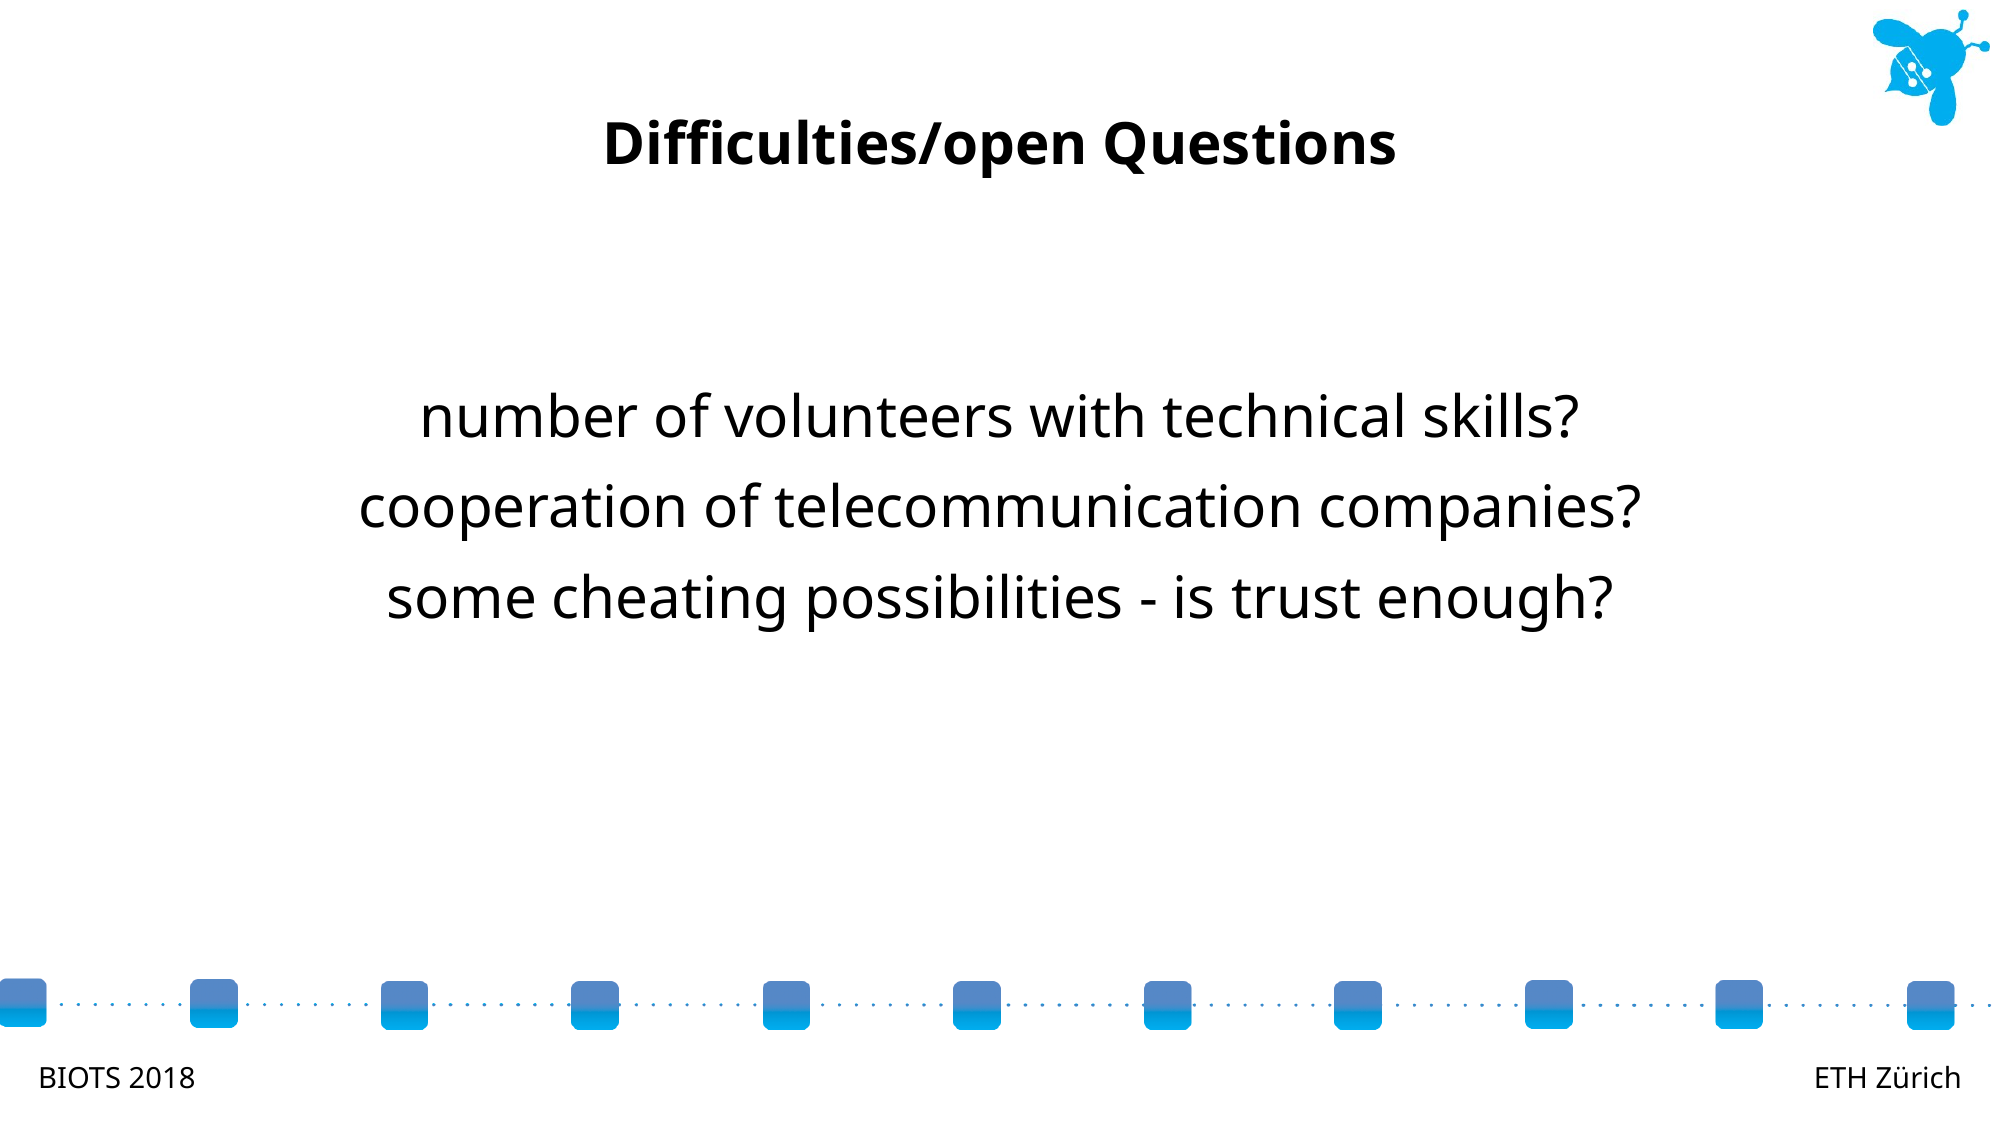

Difficulties/open Questions
number of volunteers with technical skills?
cooperation of telecommunication companies?
some cheating possibilities - is trust enough?
#